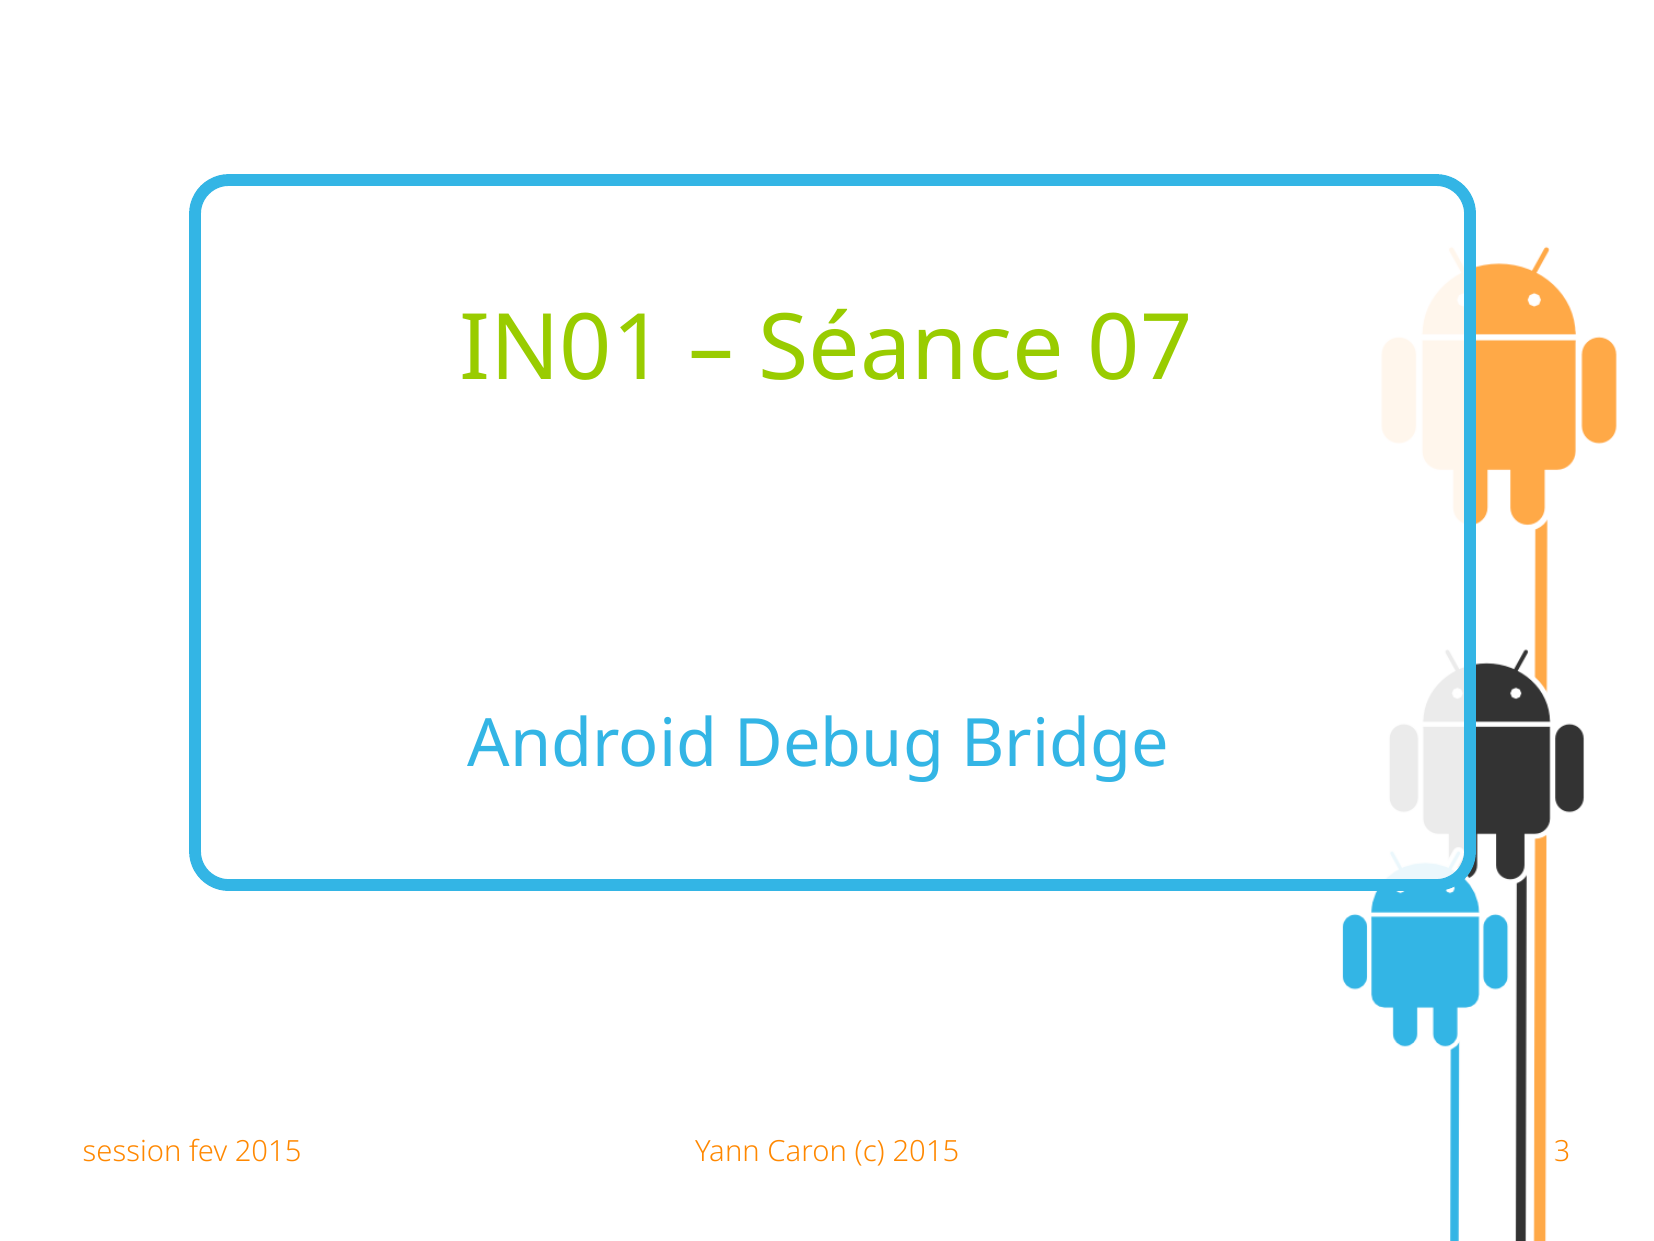

# IN01 – Séance 07
Android Debug Bridge
session fev 2015
Yann Caron (c) 2015
3